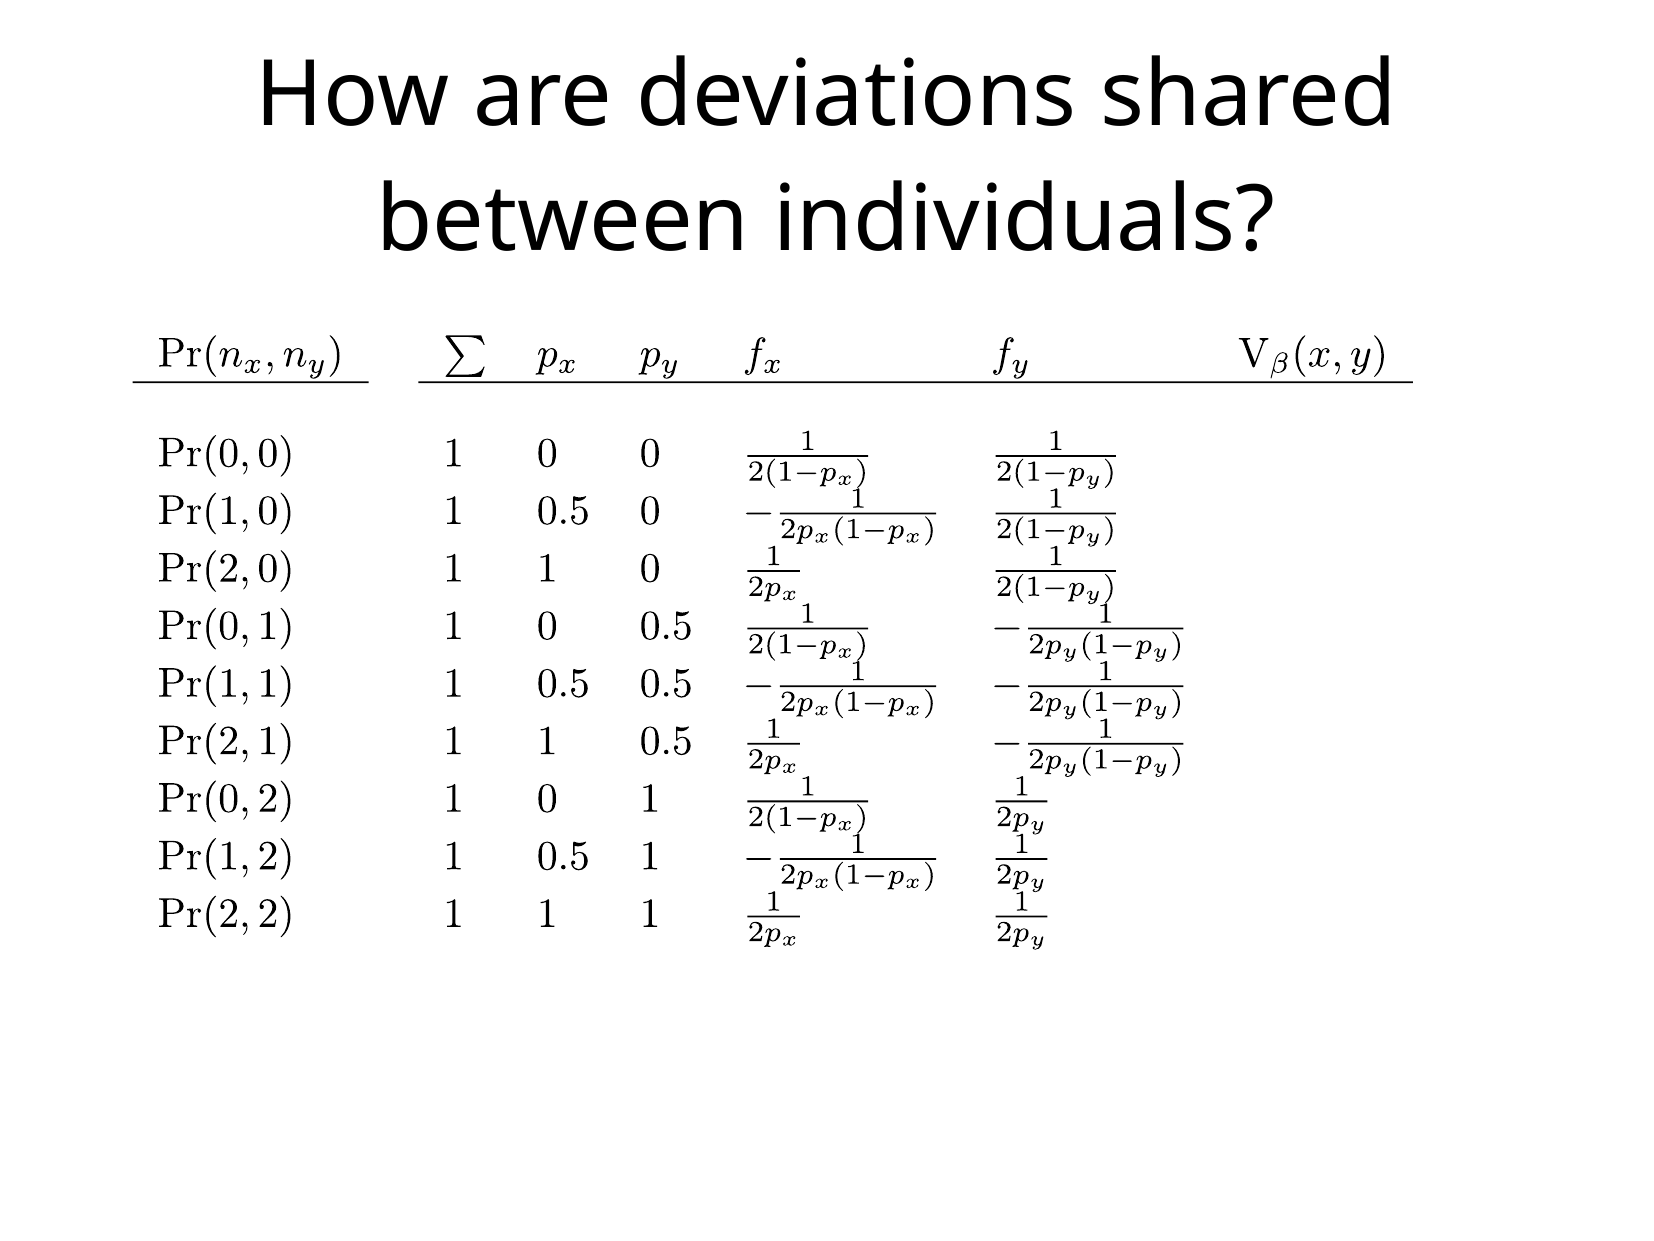

# How are deviations shared between individuals?